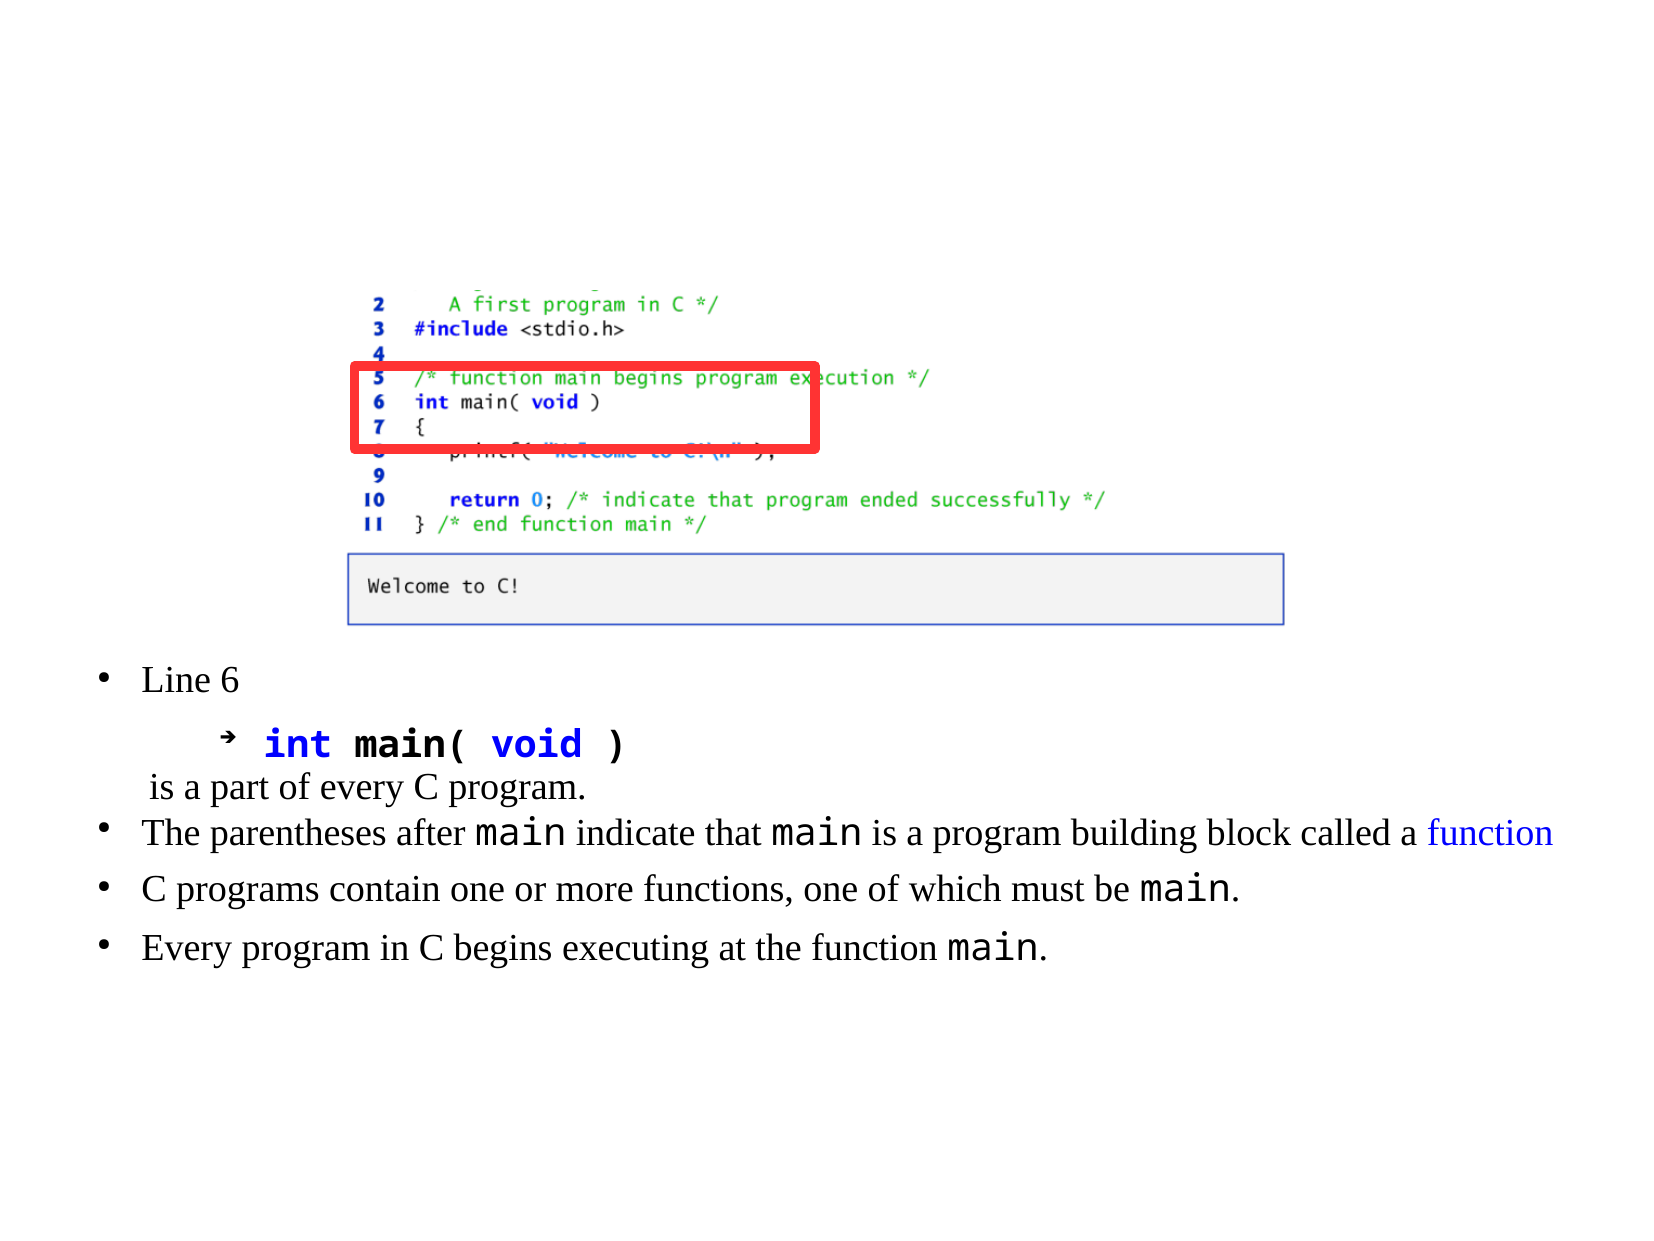

#
Line 6
int main( void )
 is a part of every C program.
The parentheses after main indicate that main is a program building block called a function
C programs contain one or more functions, one of which must be main.
Every program in C begins executing at the function main.